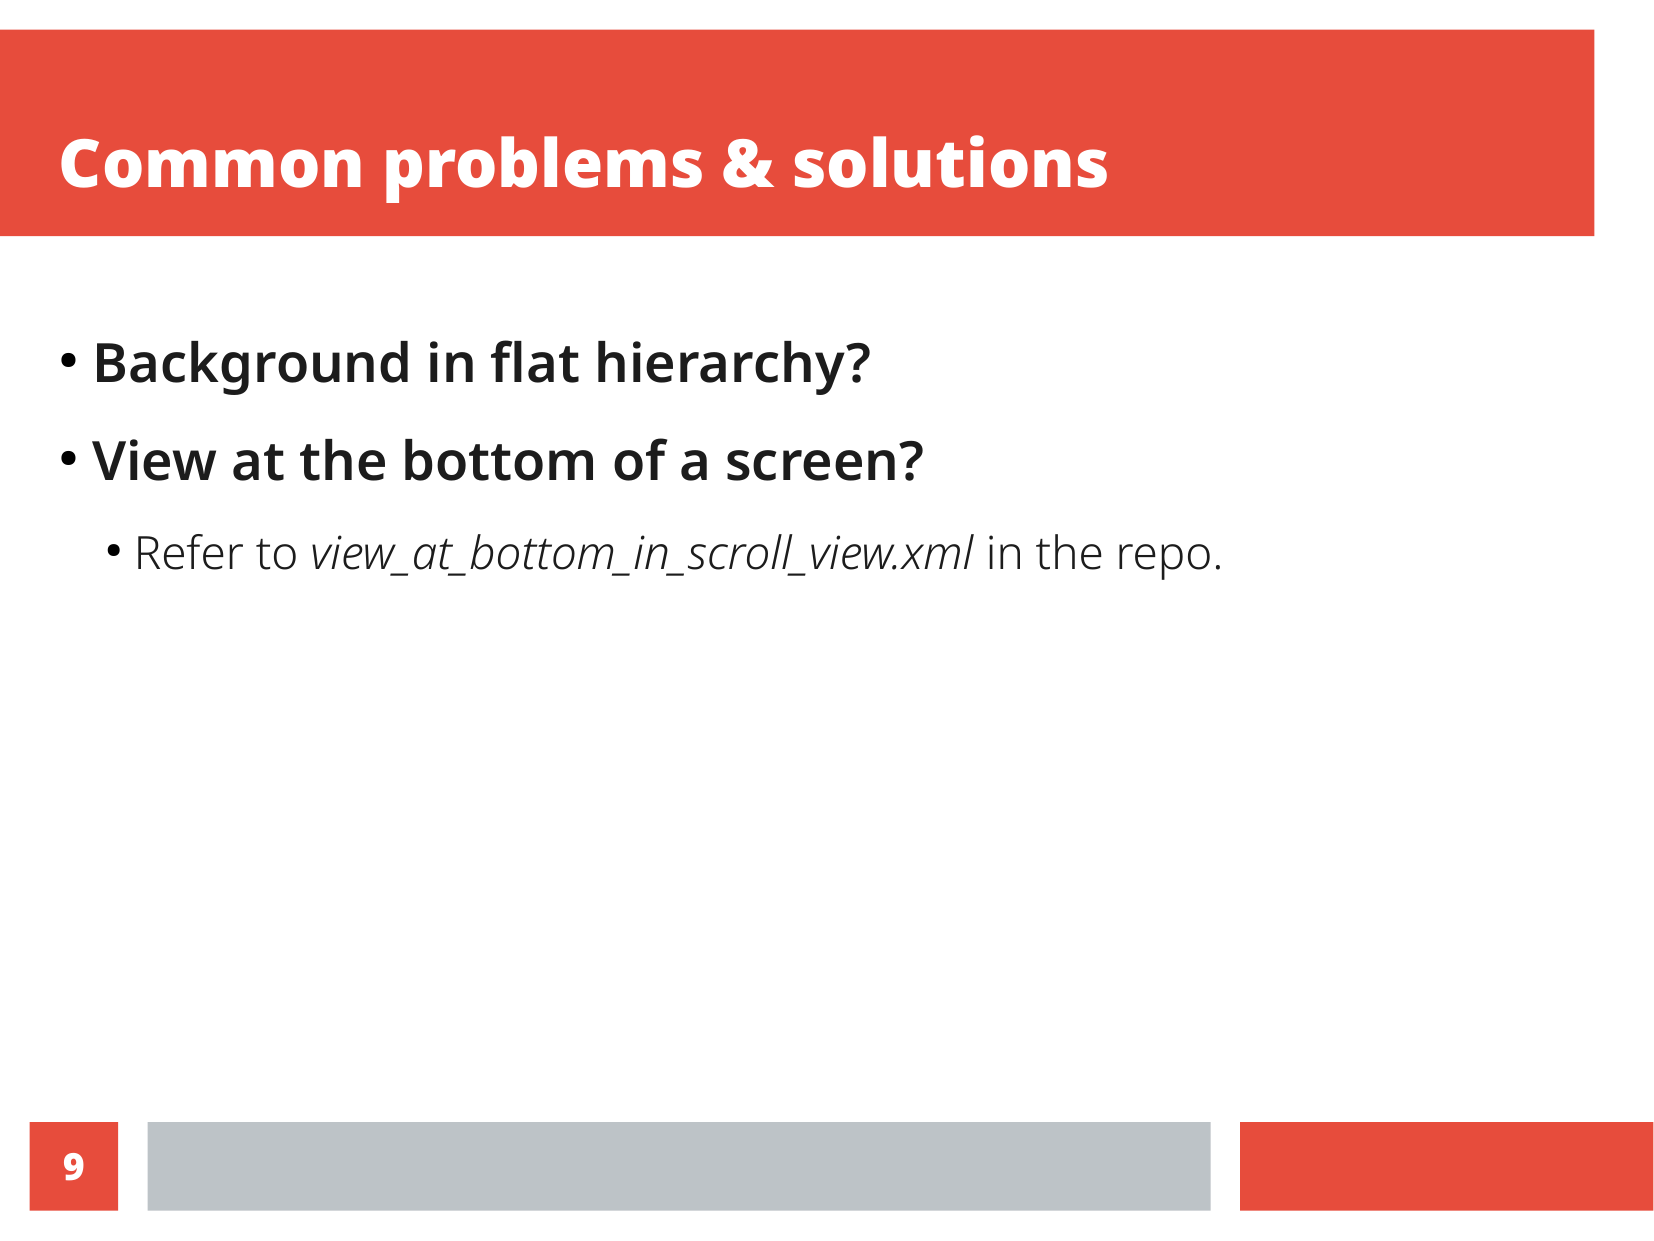

# Common problems & solutions
 Background in flat hierarchy?
 View at the bottom of a screen?
 Refer to view_at_bottom_in_scroll_view.xml in the repo.
9